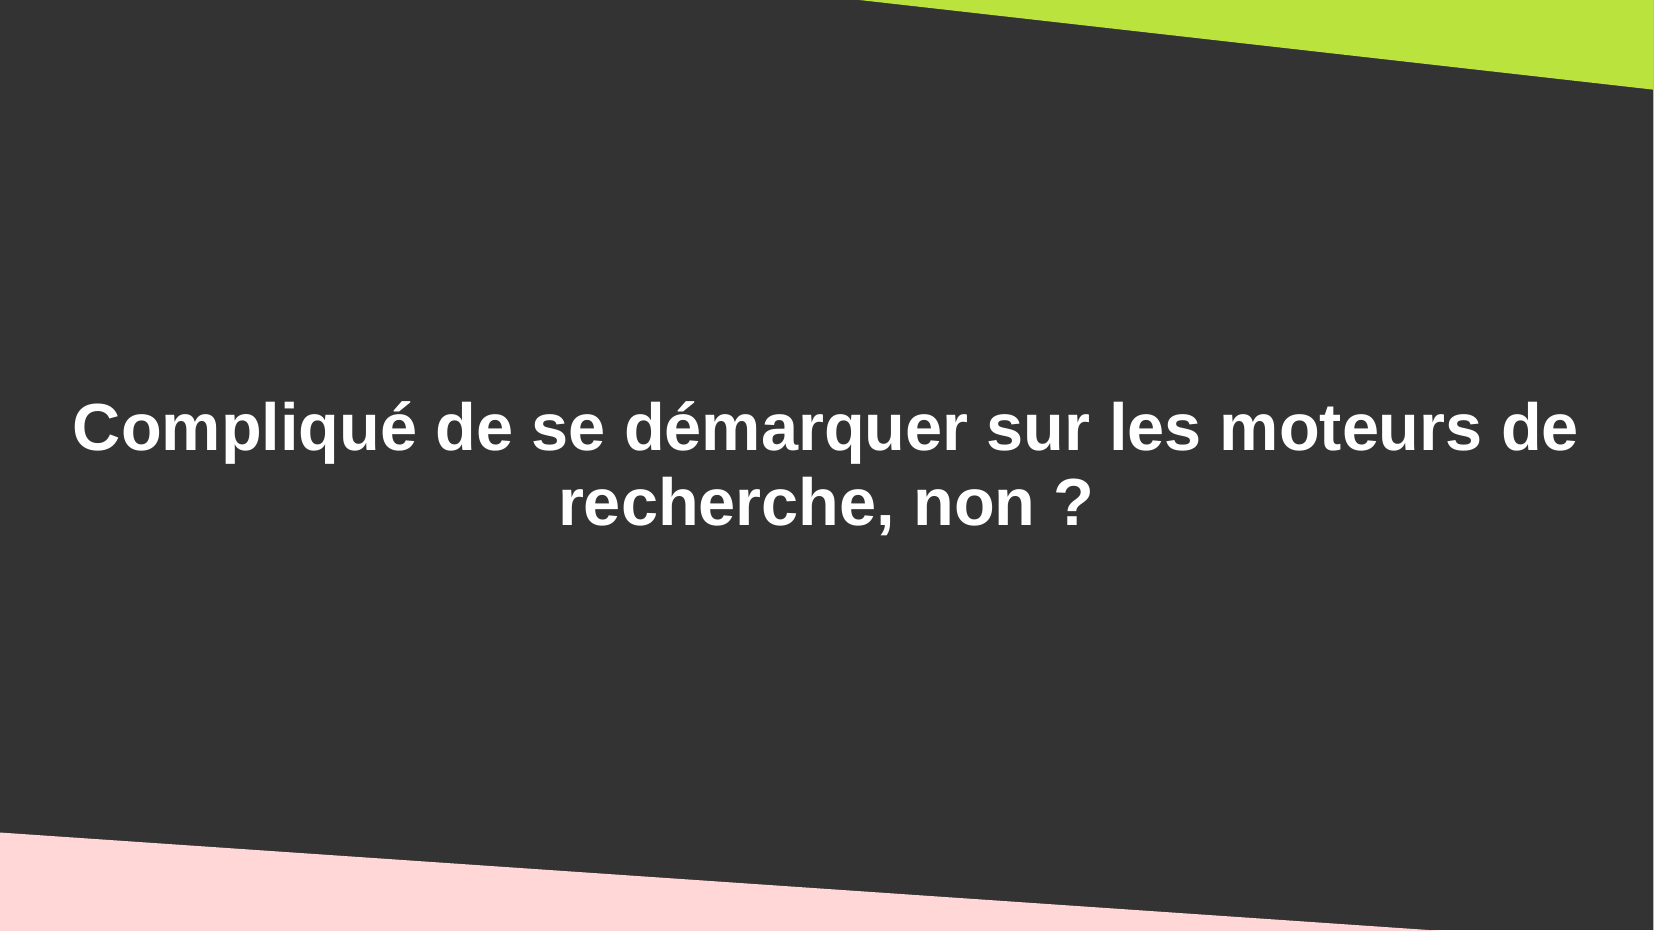

# Compliqué de se démarquer sur les moteurs de recherche, non ?